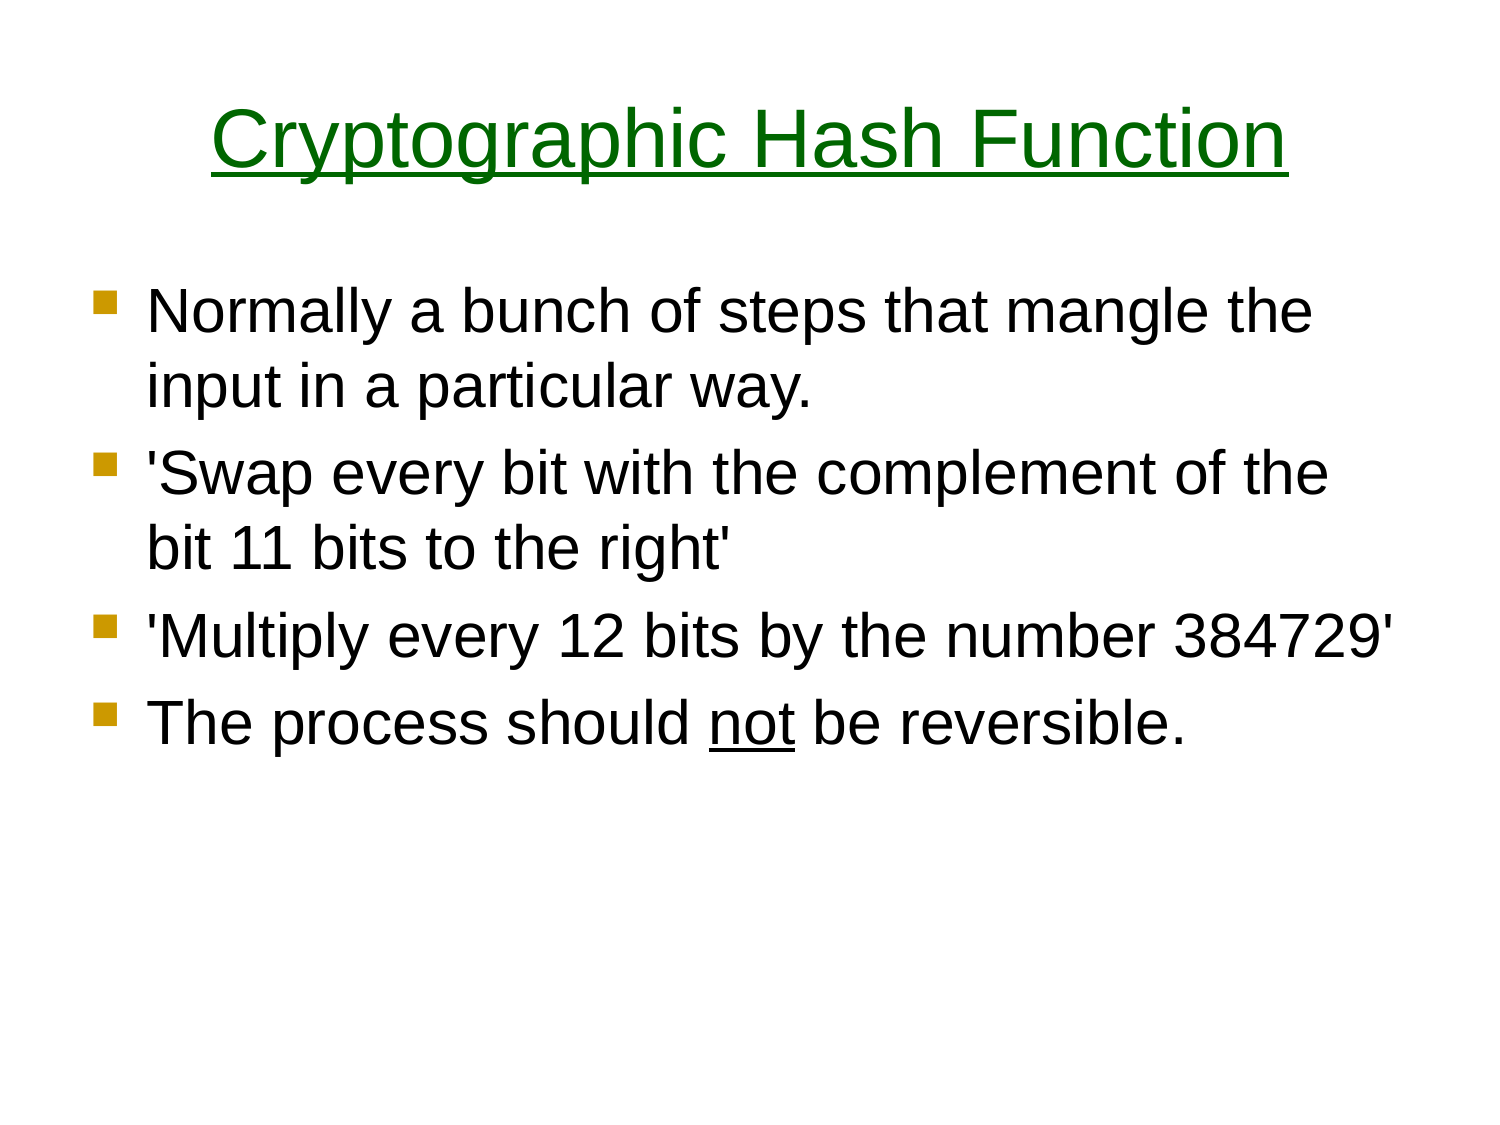

# Cryptographic Hash Function
Normally a bunch of steps that mangle the input in a particular way.
'Swap every bit with the complement of the bit 11 bits to the right'
'Multiply every 12 bits by the number 384729'
The process should not be reversible.